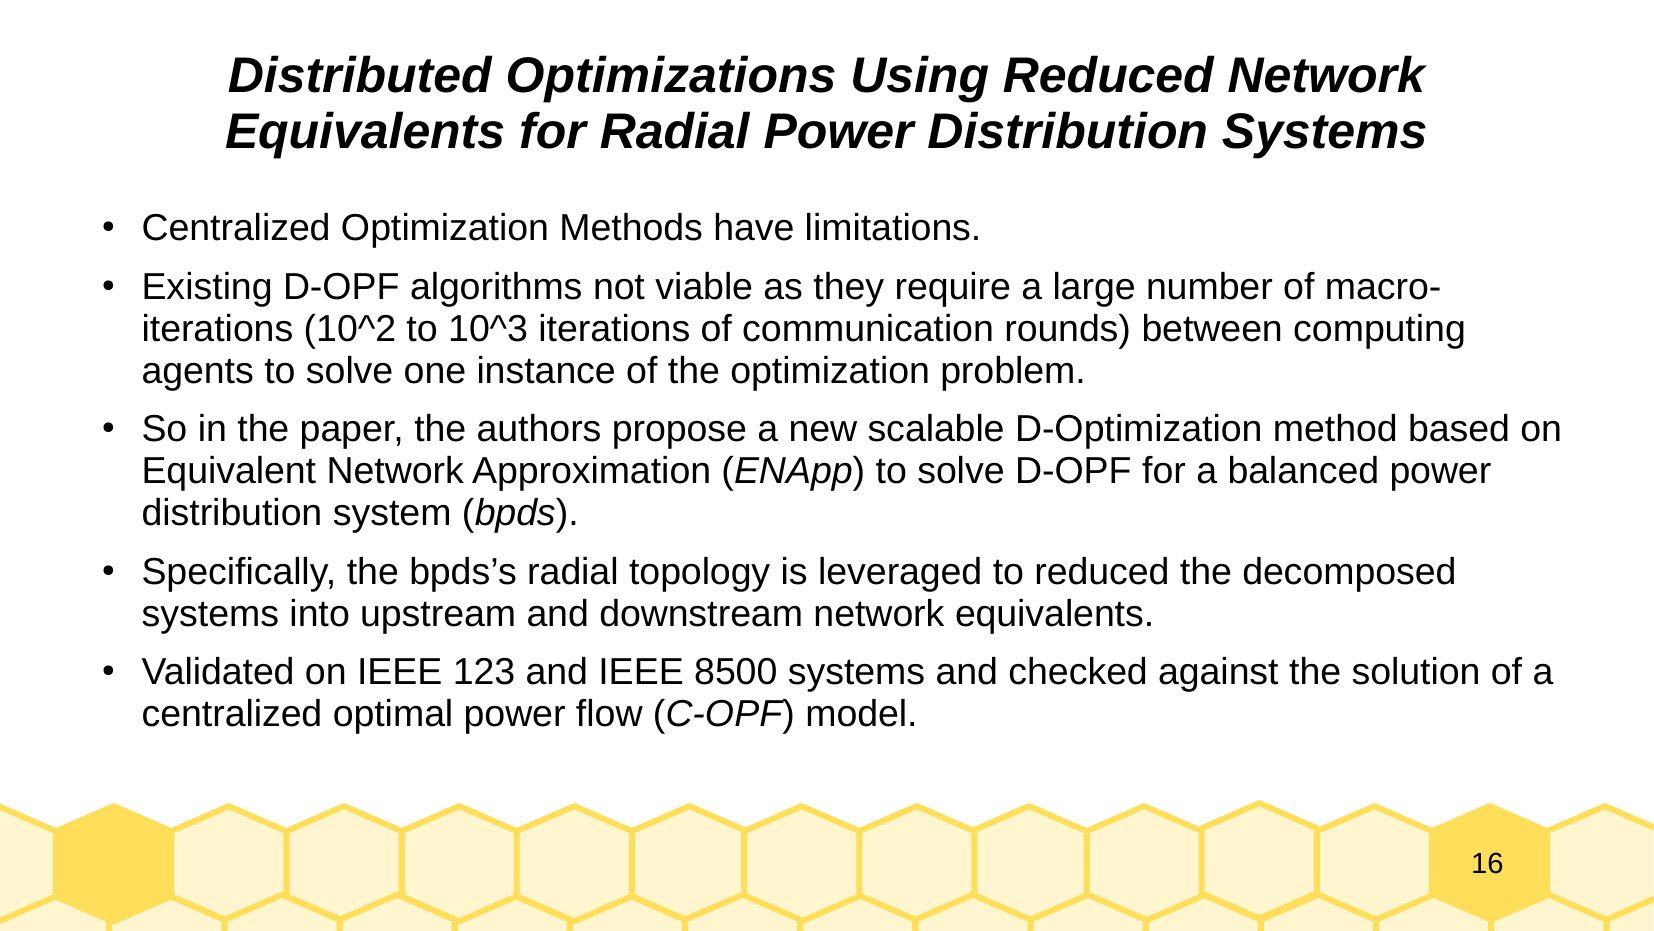

# Distributed Optimizations Using Reduced Network Equivalents for Radial Power Distribution Systems
Centralized Optimization Methods have limitations.
Existing D-OPF algorithms not viable as they require a large number of macro-iterations (10^2 to 10^3 iterations of communication rounds) between computing agents to solve one instance of the optimization problem.
So in the paper, the authors propose a new scalable D-Optimization method based on Equivalent Network Approximation (ENApp) to solve D-OPF for a balanced power distribution system (bpds).
Specifically, the bpds’s radial topology is leveraged to reduced the decomposed systems into upstream and downstream network equivalents.
Validated on IEEE 123 and IEEE 8500 systems and checked against the solution of a centralized optimal power flow (C-OPF) model.